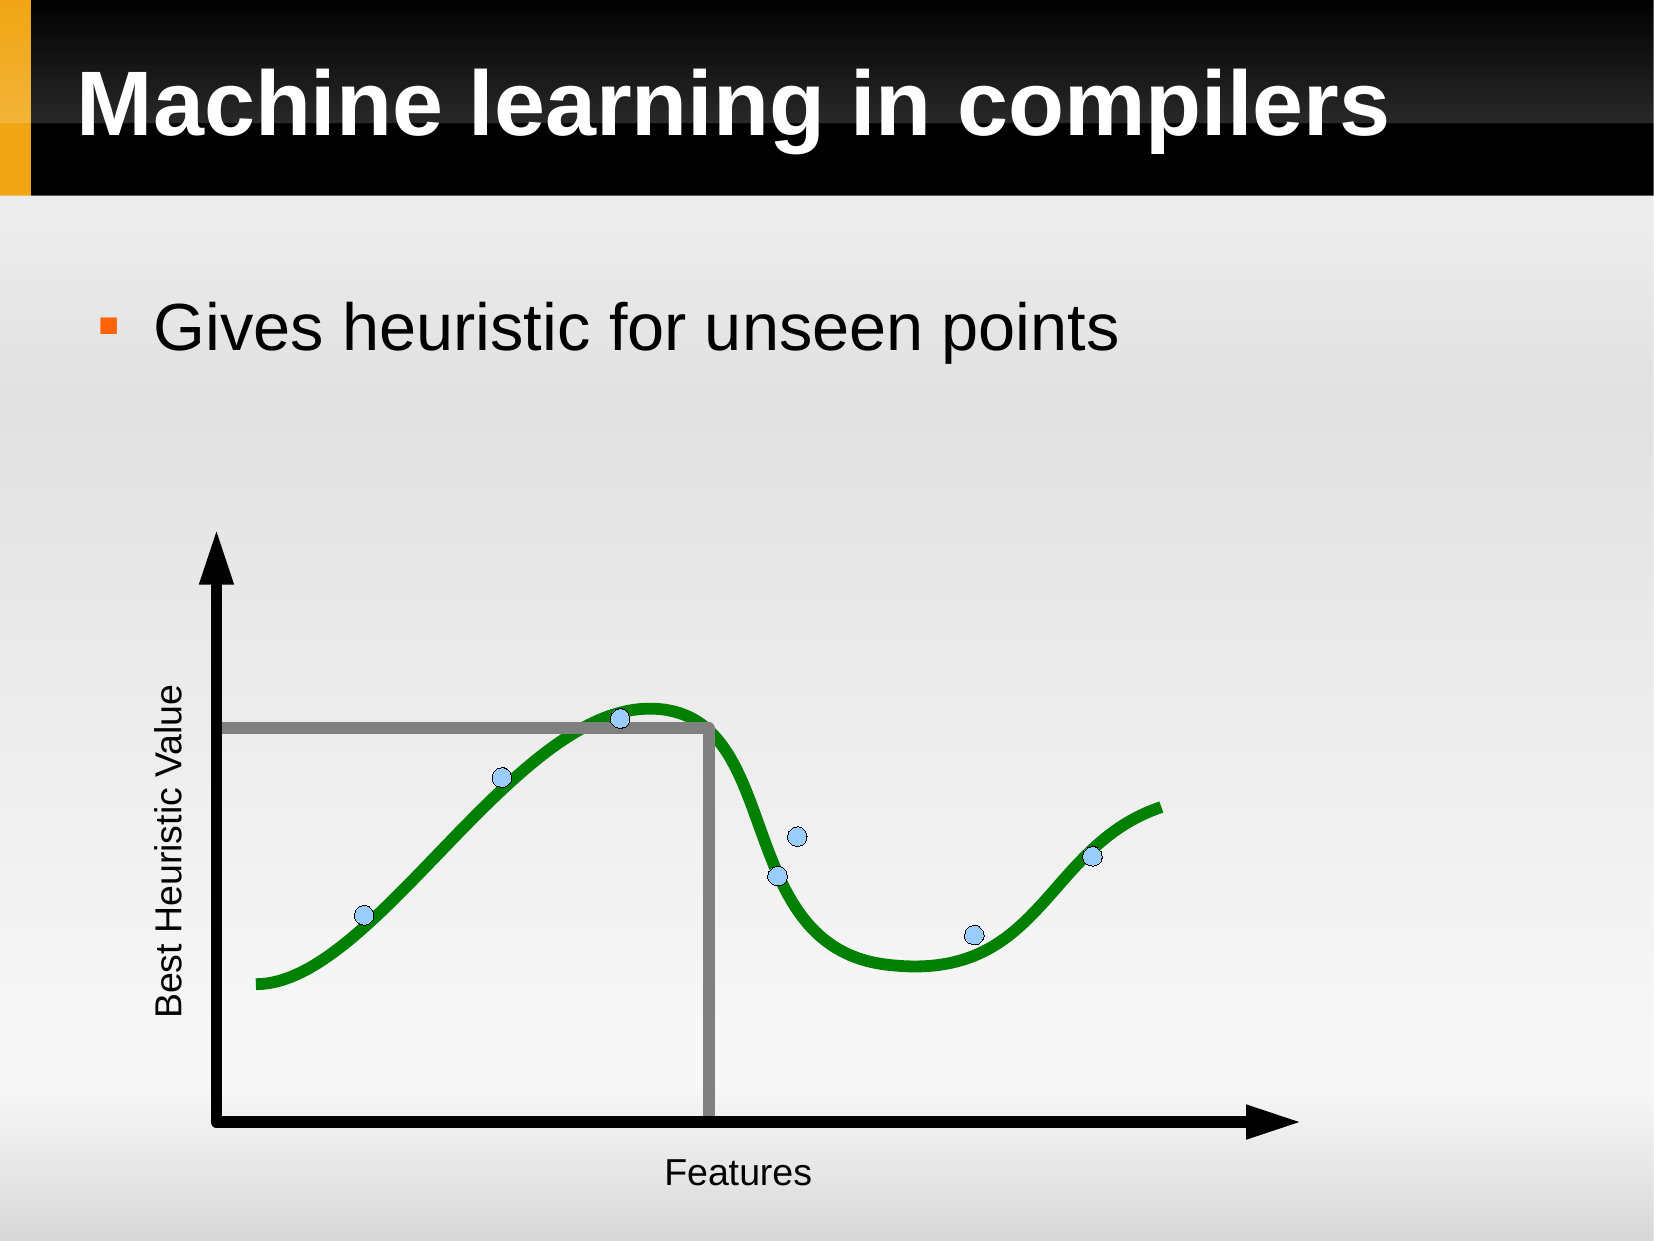

# Machine learning in compilers
Gives heuristic for unseen points
Best Heuristic Value
Features